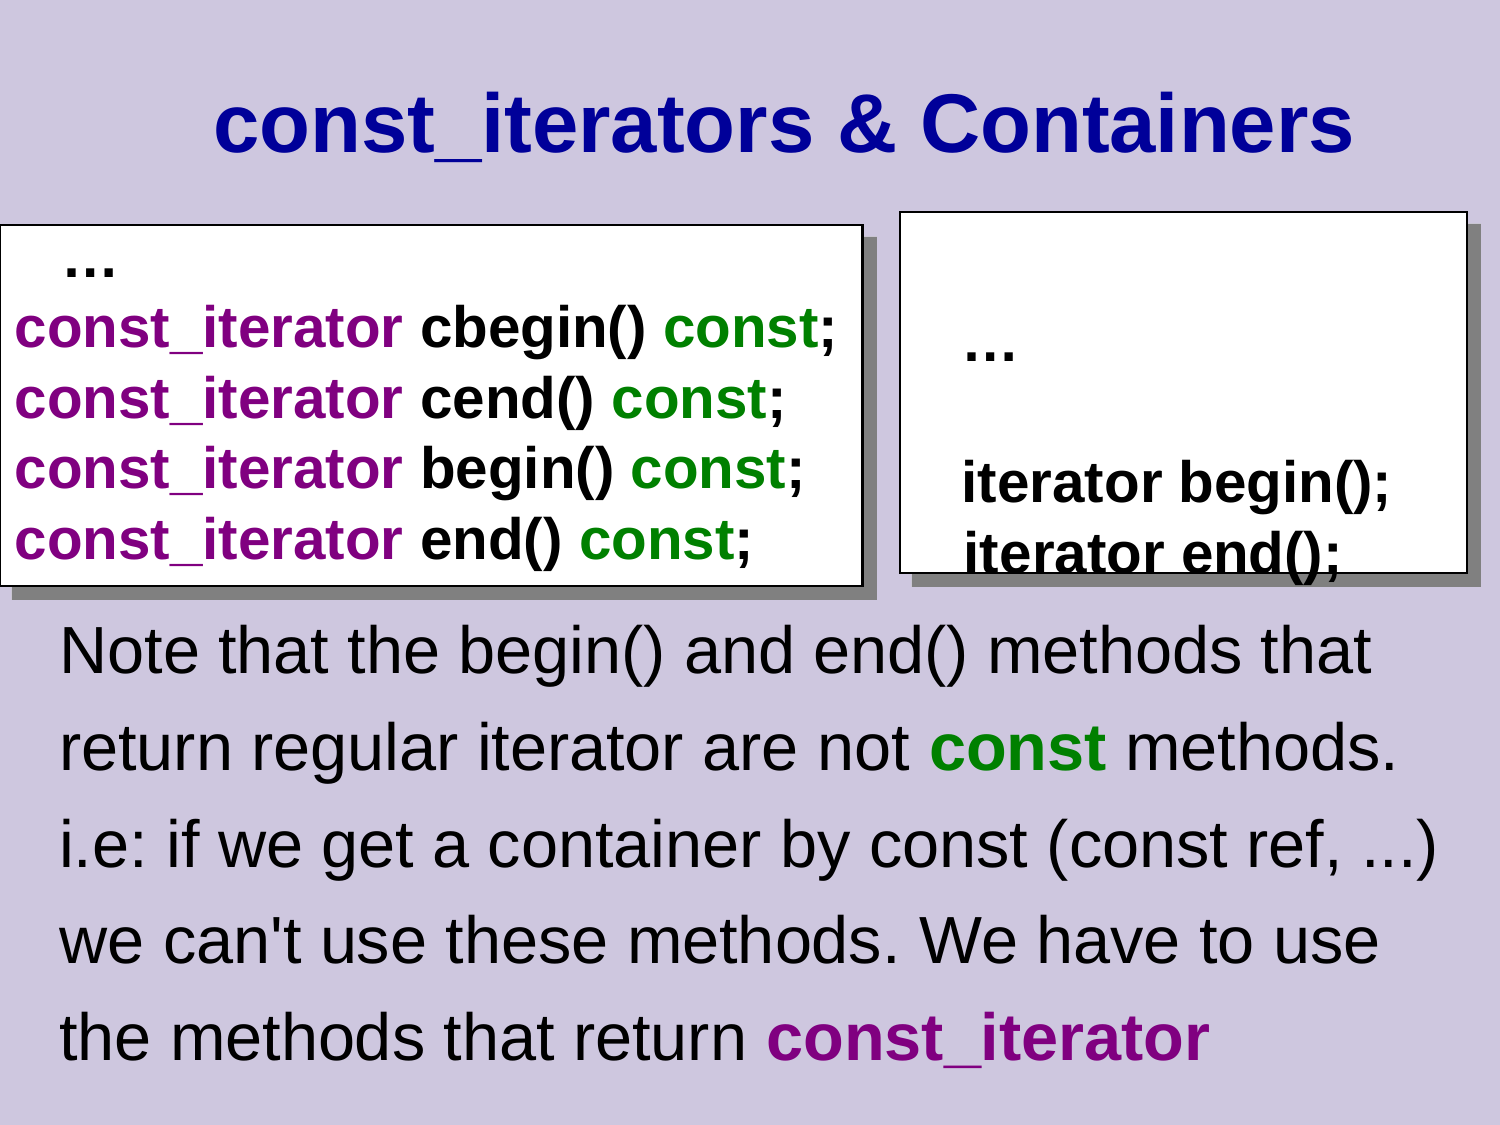

# const_iterators & Containers
	…
const_iterator cbegin() const;
const_iterator cend() const;
const_iterator begin() const;
const_iterator end() const;
	…
	iterator begin();
 iterator end();
Note that the begin() and end() methods that
return regular iterator are not const methods.
i.e: if we get a container by const (const ref, ...)
we can't use these methods. We have to use
the methods that return const_iterator